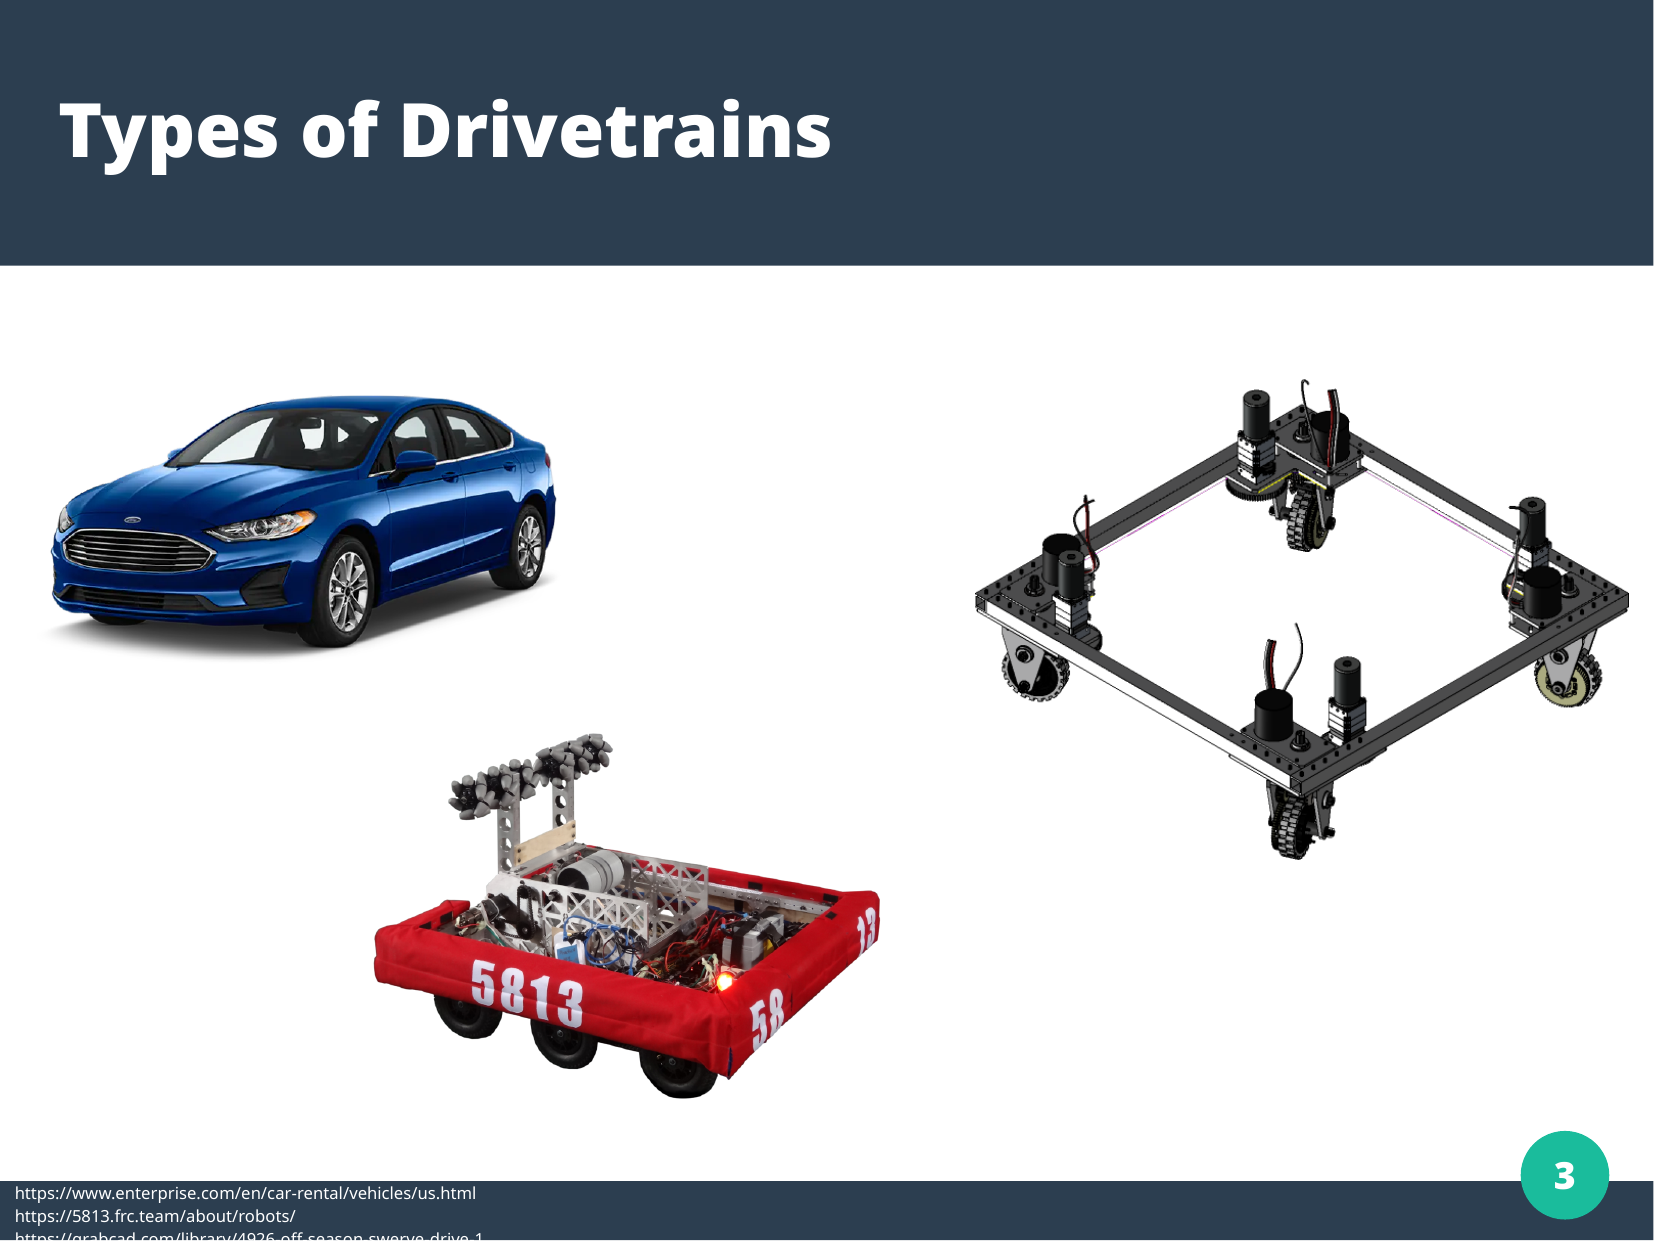

# Types of Drivetrains
3
https://www.enterprise.com/en/car-rental/vehicles/us.html
https://5813.frc.team/about/robots/
https://grabcad.com/library/4926-off-season-swerve-drive-1